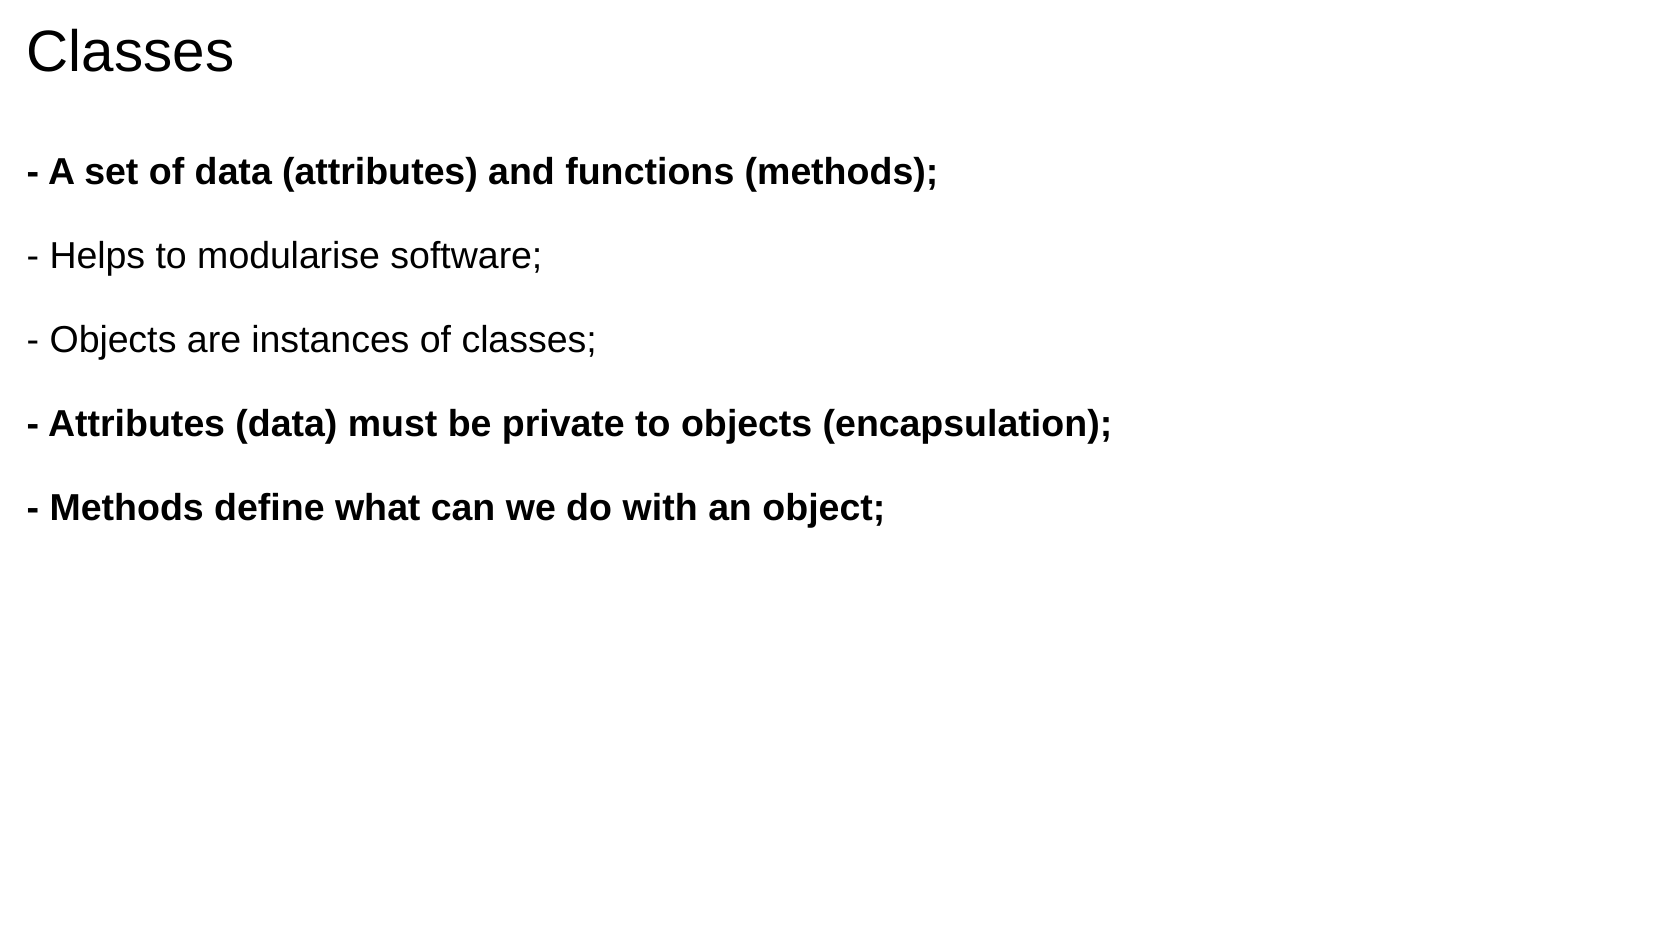

Classes
- A set of data (attributes) and functions (methods);
- Helps to modularise software;
- Objects are instances of classes;
- Attributes (data) must be private to objects (encapsulation);
- Methods define what can we do with an object;